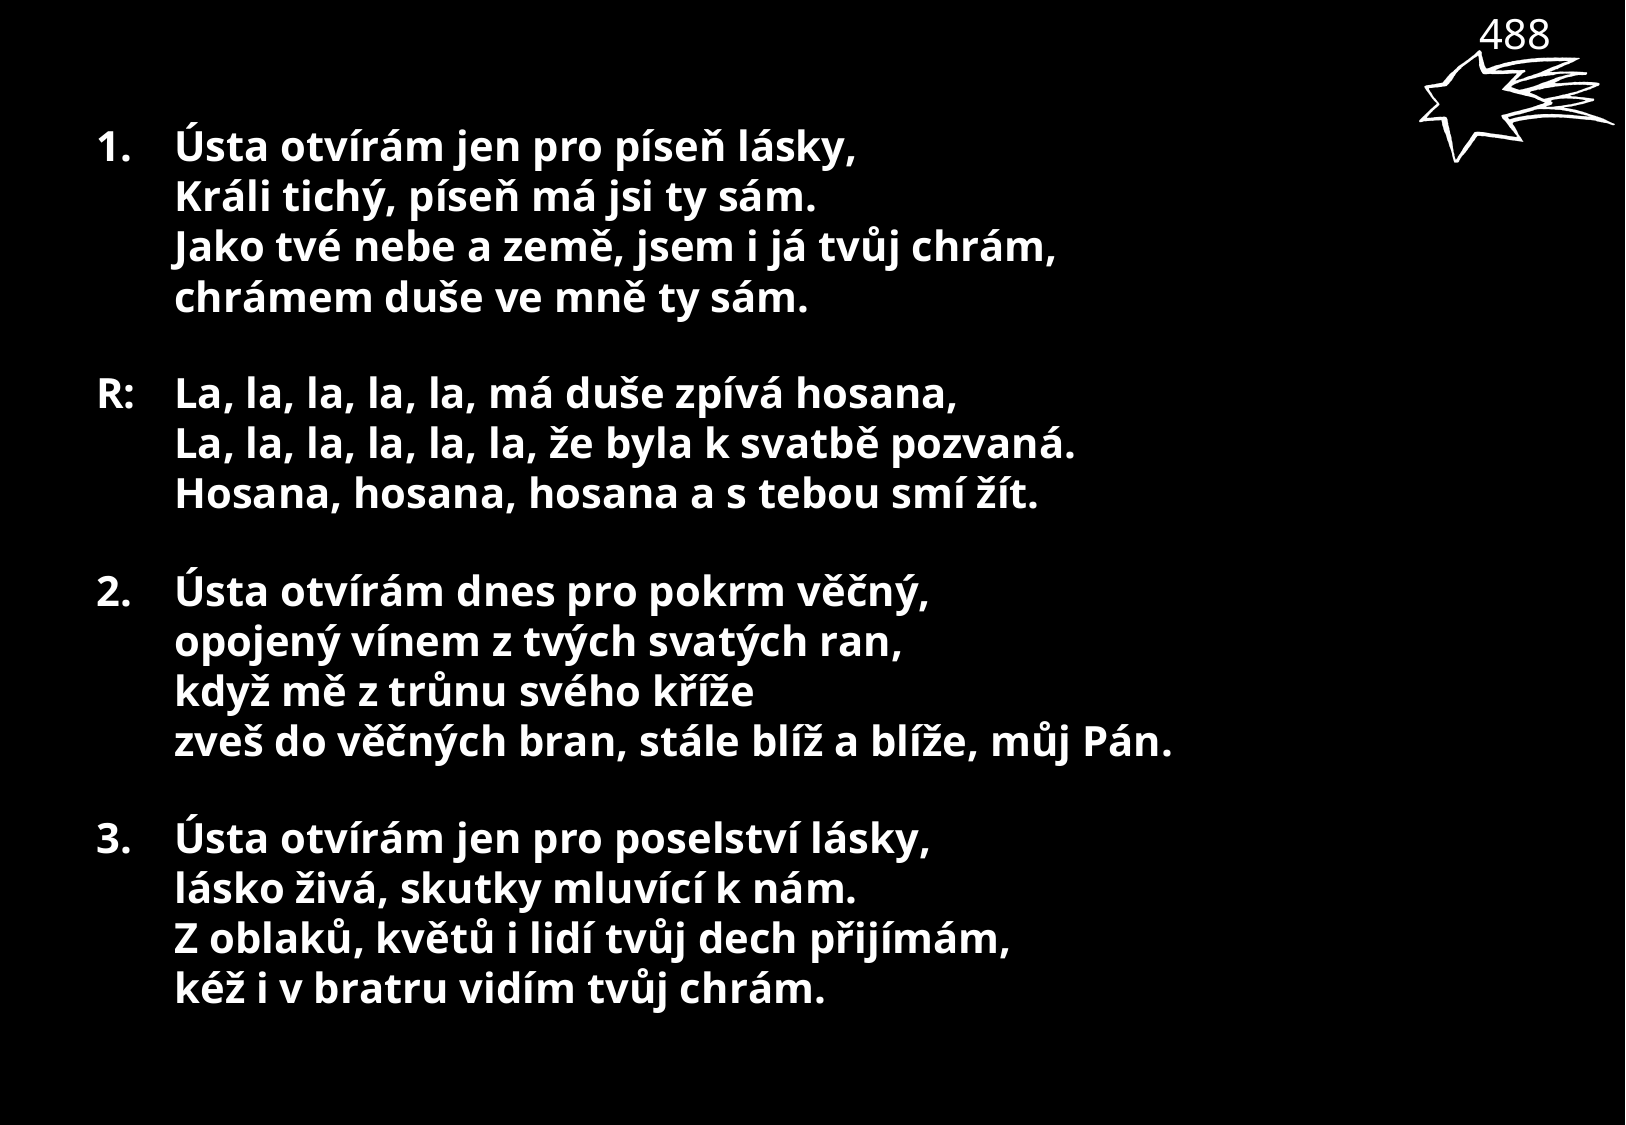

488
# Ústa otvírám jen pro píseň lásky, Králi tichý, píseň má jsi ty sám. Jako tvé nebe a země, jsem i já tvůj chrám, chrámem duše ve mně ty sám.
R: 	La, la, la, la, la, má duše zpívá hosana,
La, la, la, la, la, la, že byla k svatbě pozvaná.
Hosana, hosana, hosana a s tebou smí žít.
Ústa otvírám dnes pro pokrm věčný,
opojený vínem z tvých svatých ran,
když mě z trůnu svého kříže
zveš do věčných bran, stále blíž a blíže, můj Pán.
Ústa otvírám jen pro poselství lásky,
lásko živá, skutky mluvící k nám.
Z oblaků, květů i lidí tvůj dech přijímám,
kéž i v bratru vidím tvůj chrám.